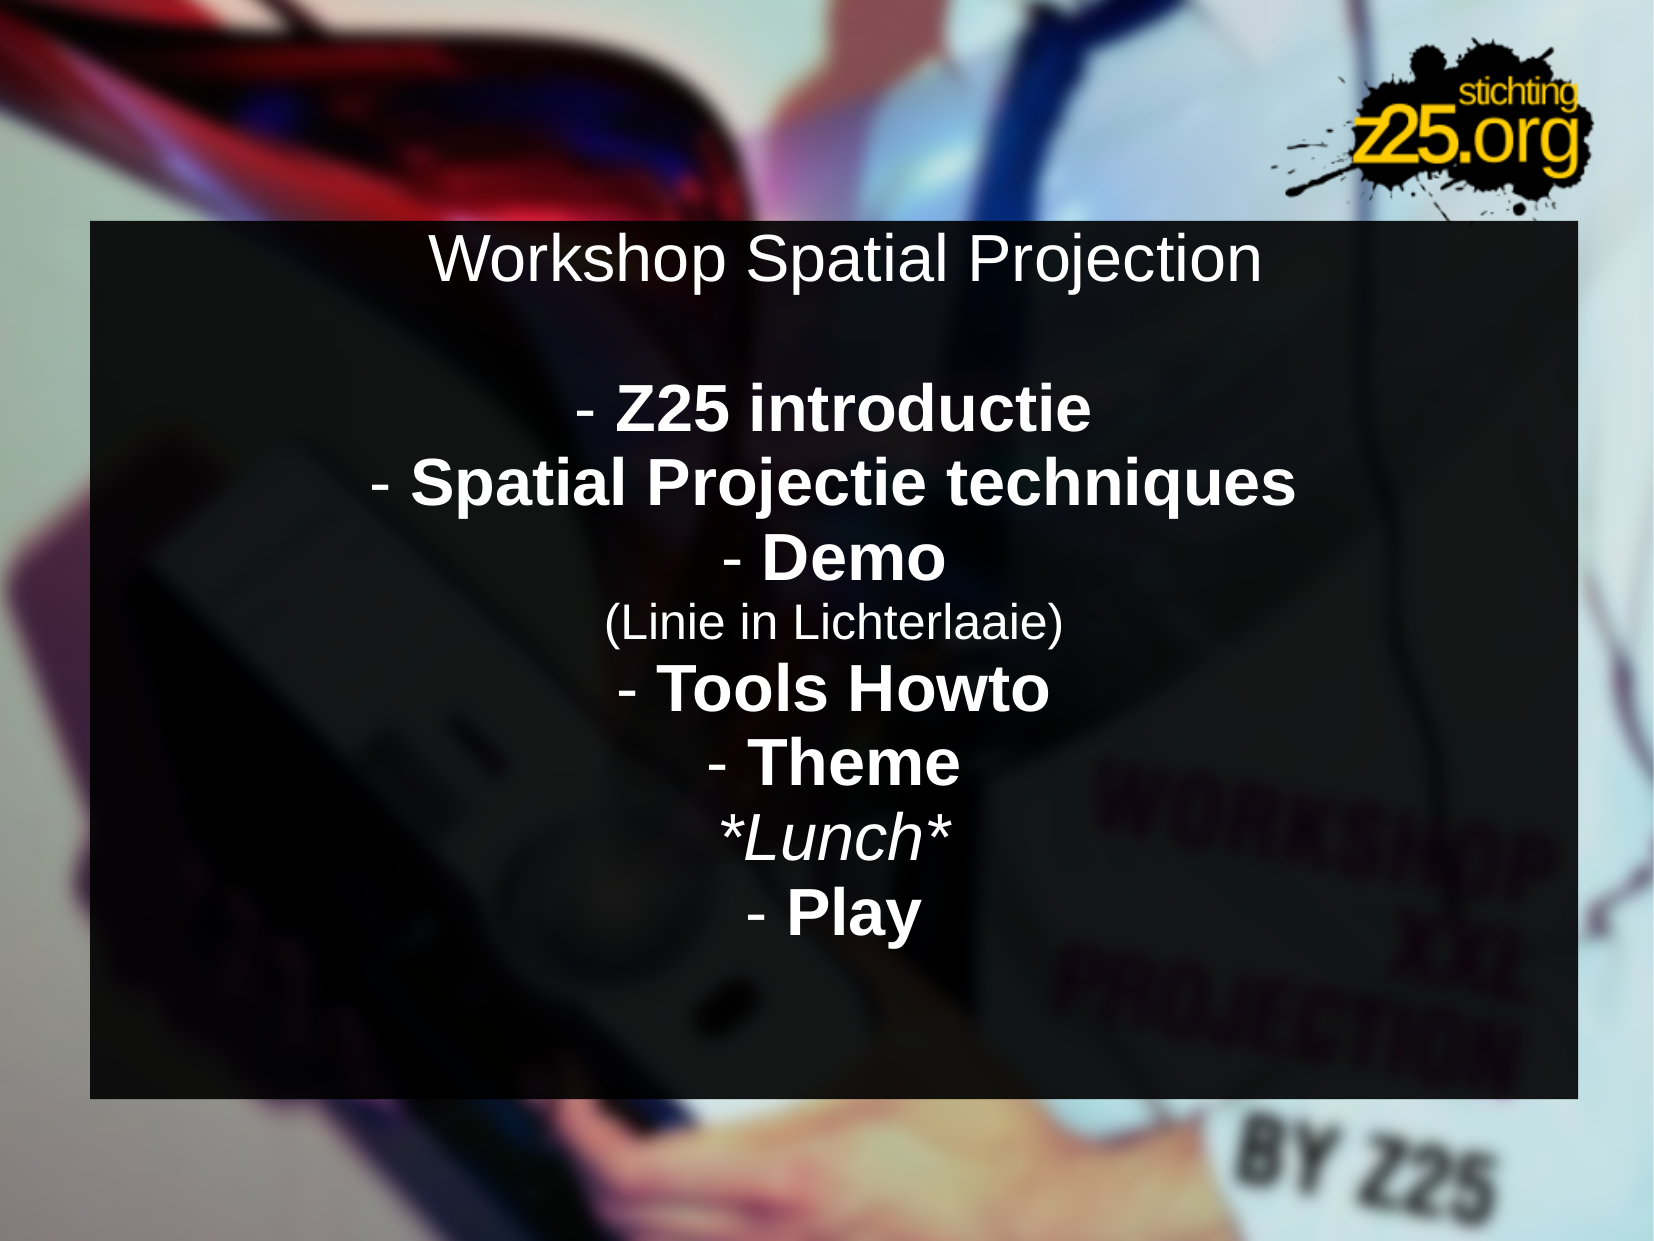

# Workshop Spatial Projection
- Z25 introductie
- Spatial Projectie techniques
- Demo
(Linie in Lichterlaaie)
- Tools Howto
- Theme
*Lunch*
- Play